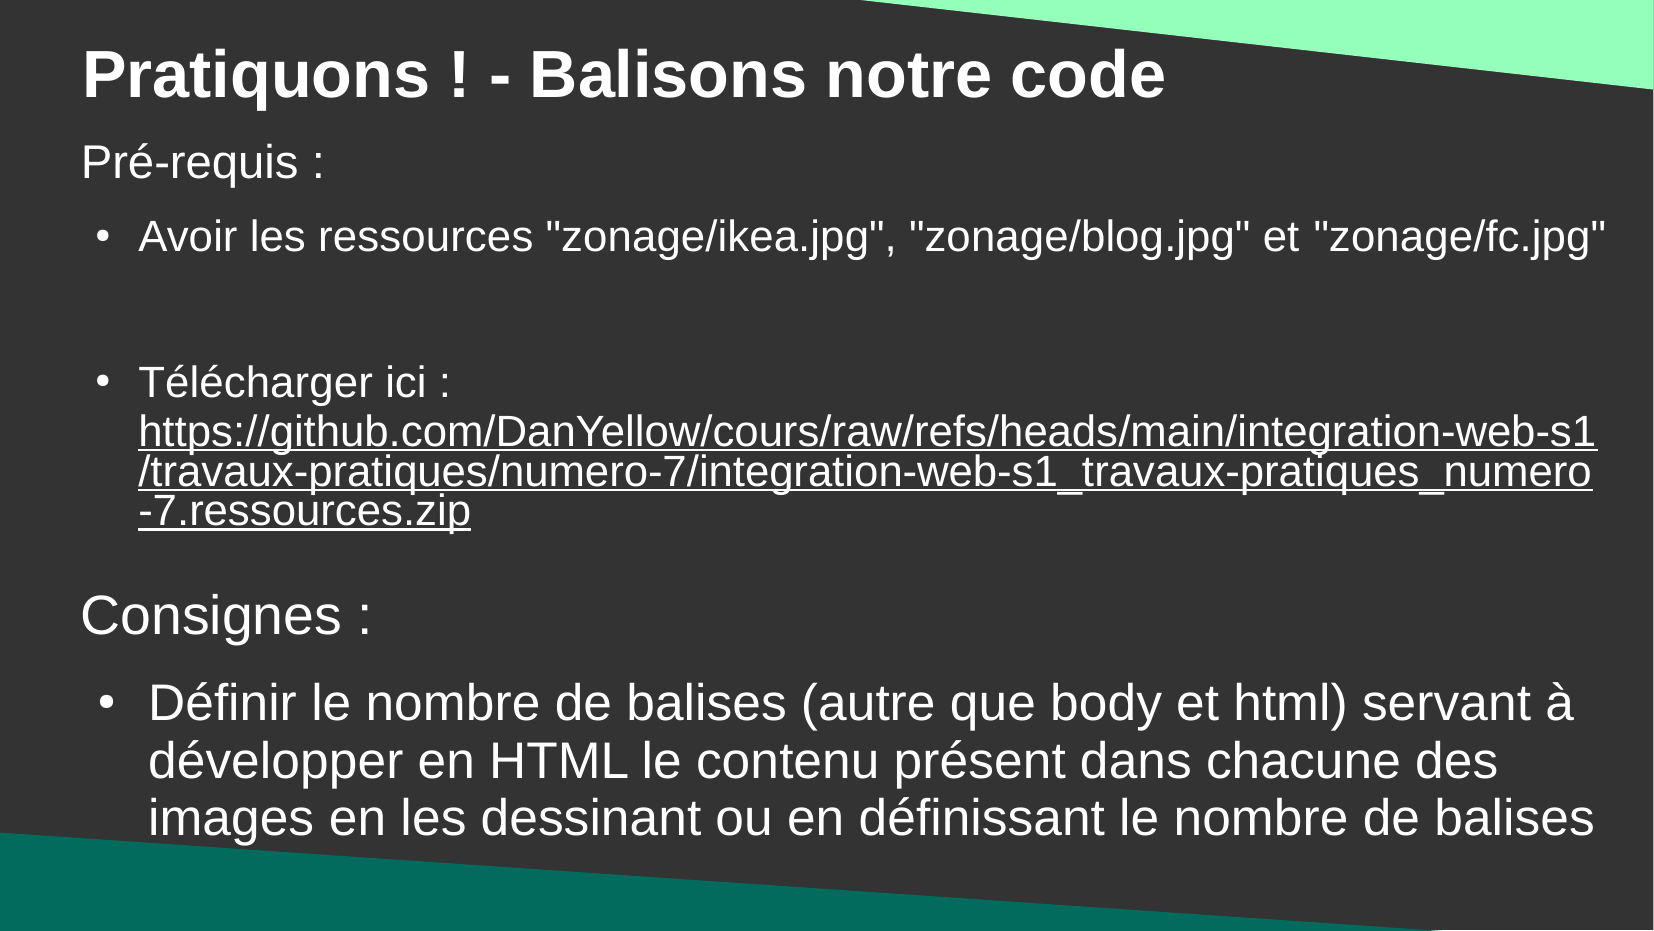

# Pratiquons ! - Balisons notre code
Pré-requis :
Avoir les ressources "zonage/ikea.jpg", "zonage/blog.jpg" et "zonage/fc.jpg"
Télécharger ici : https://github.com/DanYellow/cours/raw/refs/heads/main/integration-web-s1/travaux-pratiques/numero-7/integration-web-s1_travaux-pratiques_numero-7.ressources.zip
Consignes :
Définir le nombre de balises (autre que body et html) servant à développer en HTML le contenu présent dans chacune des images en les dessinant ou en définissant le nombre de balises